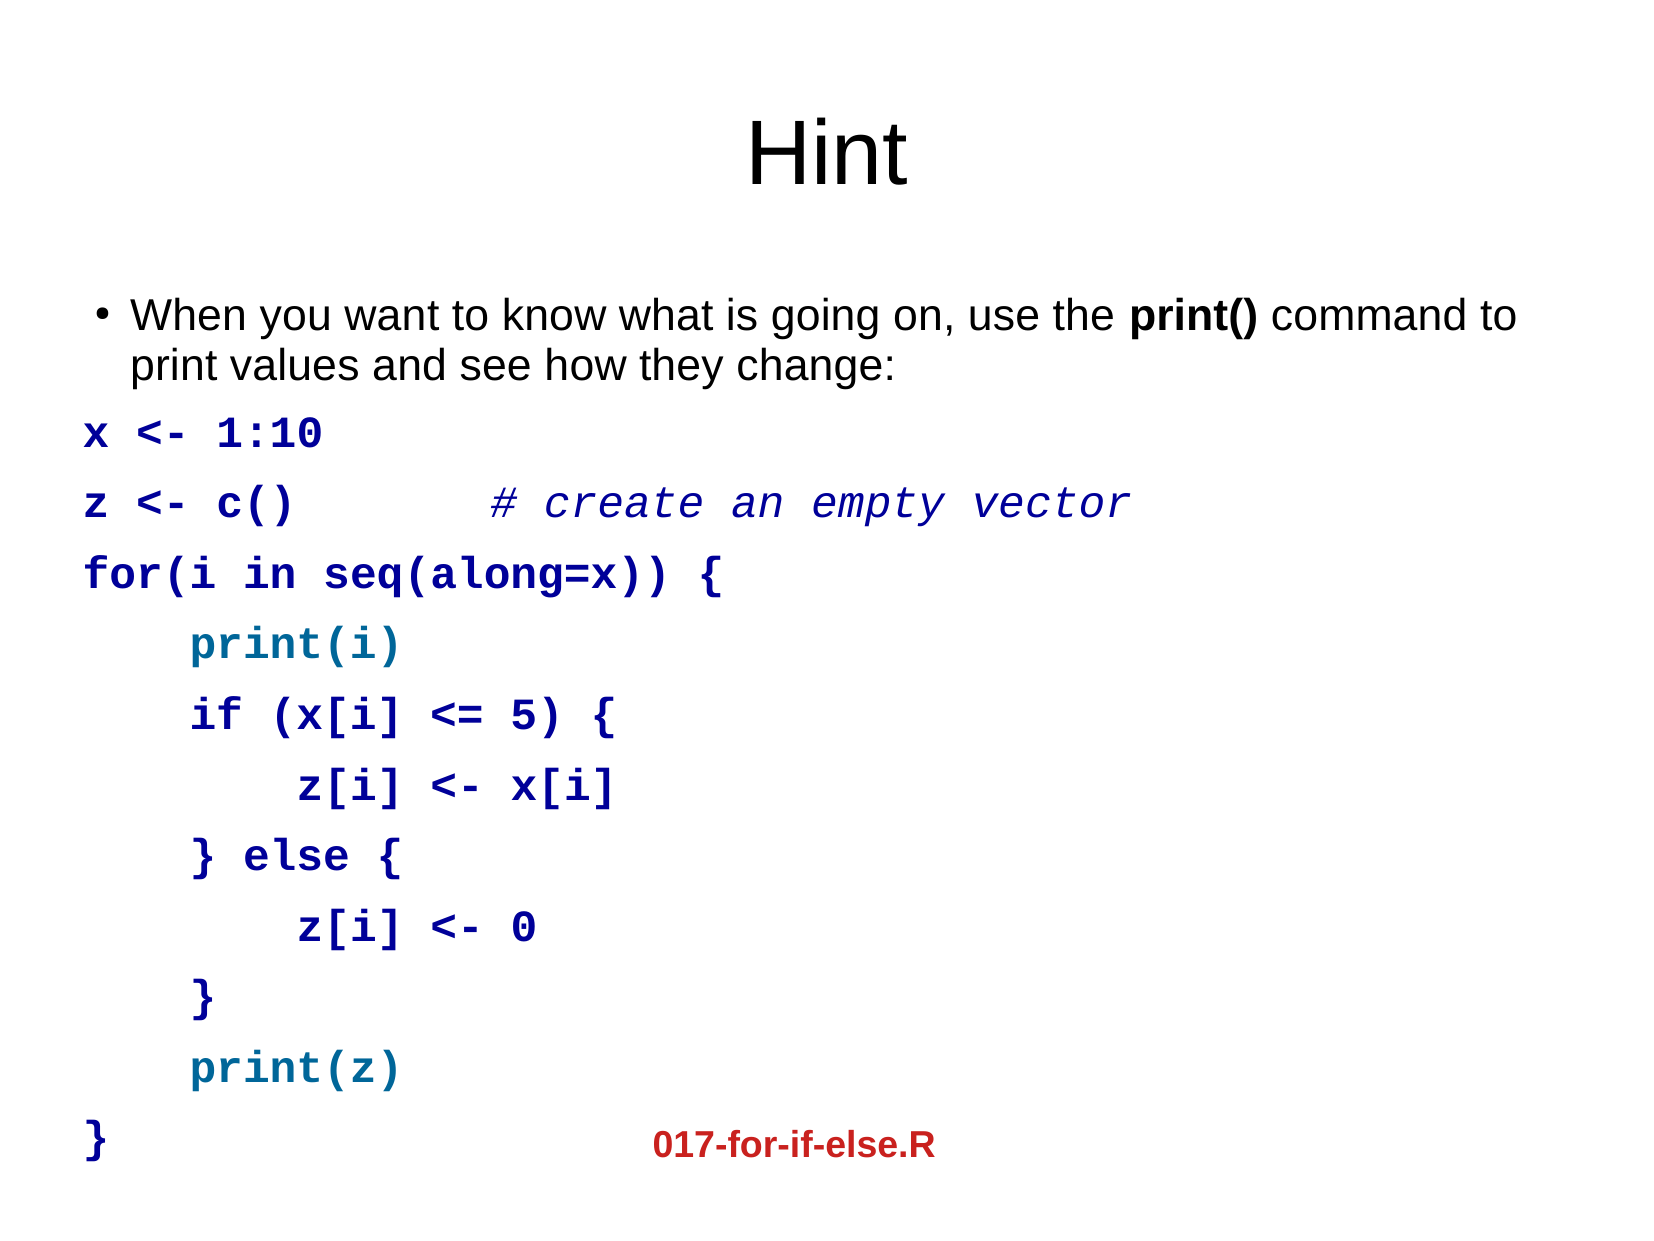

# Hint
When you want to know what is going on, use the print() command to print values and see how they change:
x <- 1:10
z <- c()		 # create an empty vector
for(i in seq(along=x)) {
 print(i)
 if (x[i] <= 5) {
 z[i] <- x[i]
 } else {
 z[i] <- 0
 }
 print(z)
}
017-for-if-else.R